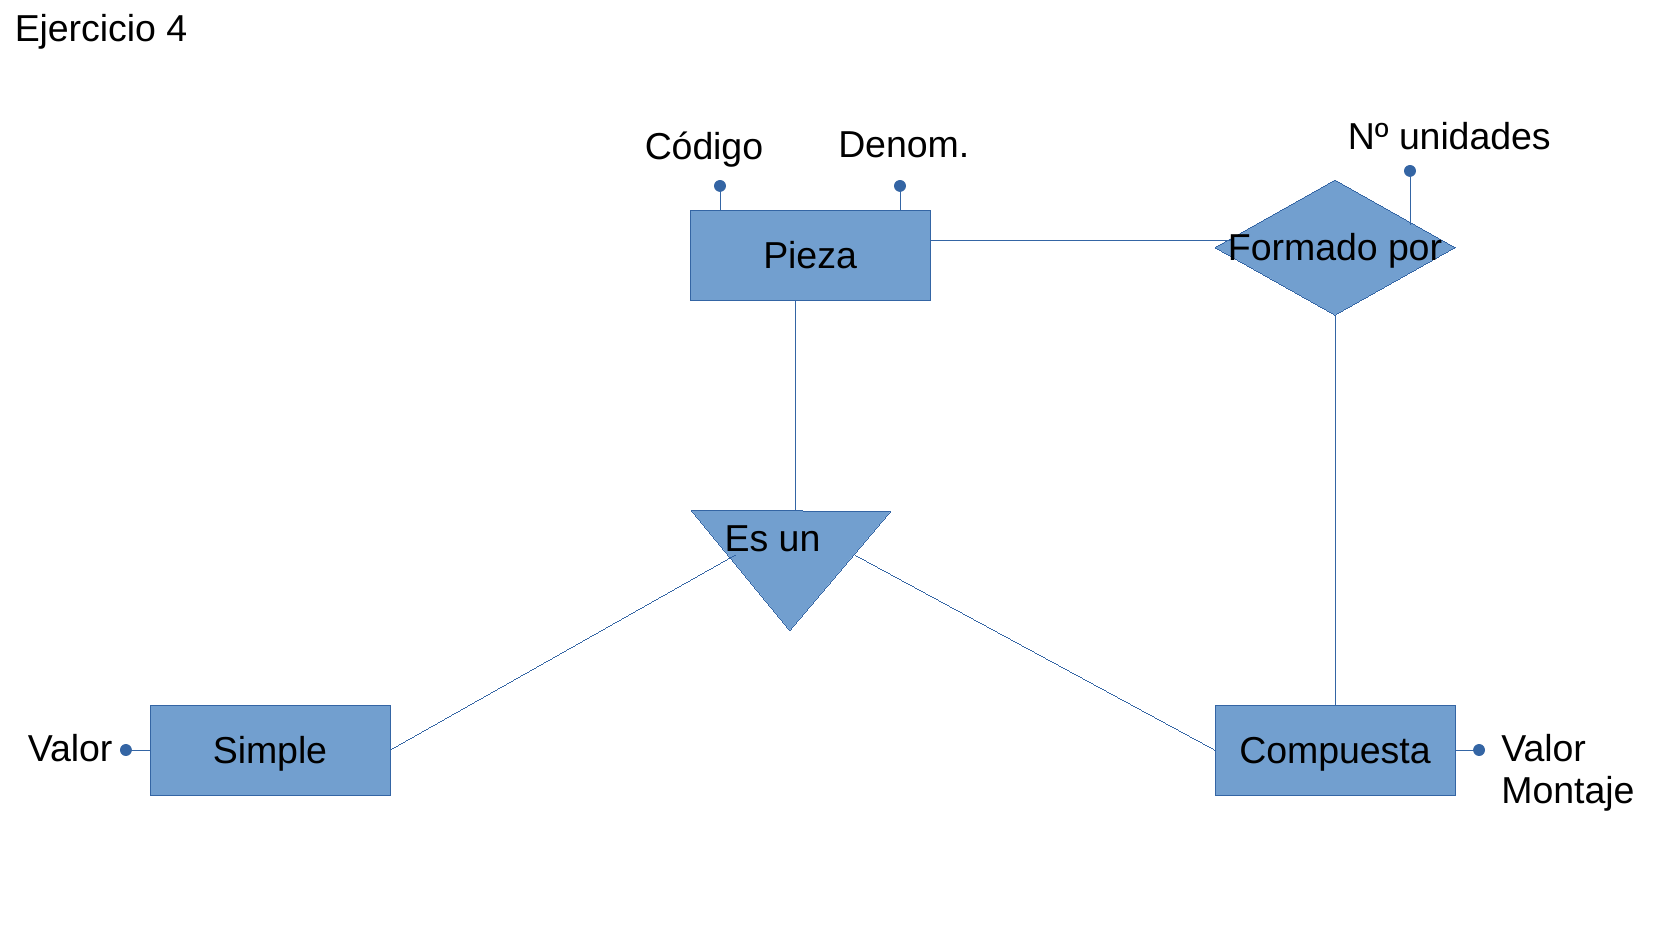

Ejercicio 4
Nº unidades
Denom.
Código
Formado por
Pieza
Es un
Simple
Compuesta
Valor
Valor Montaje